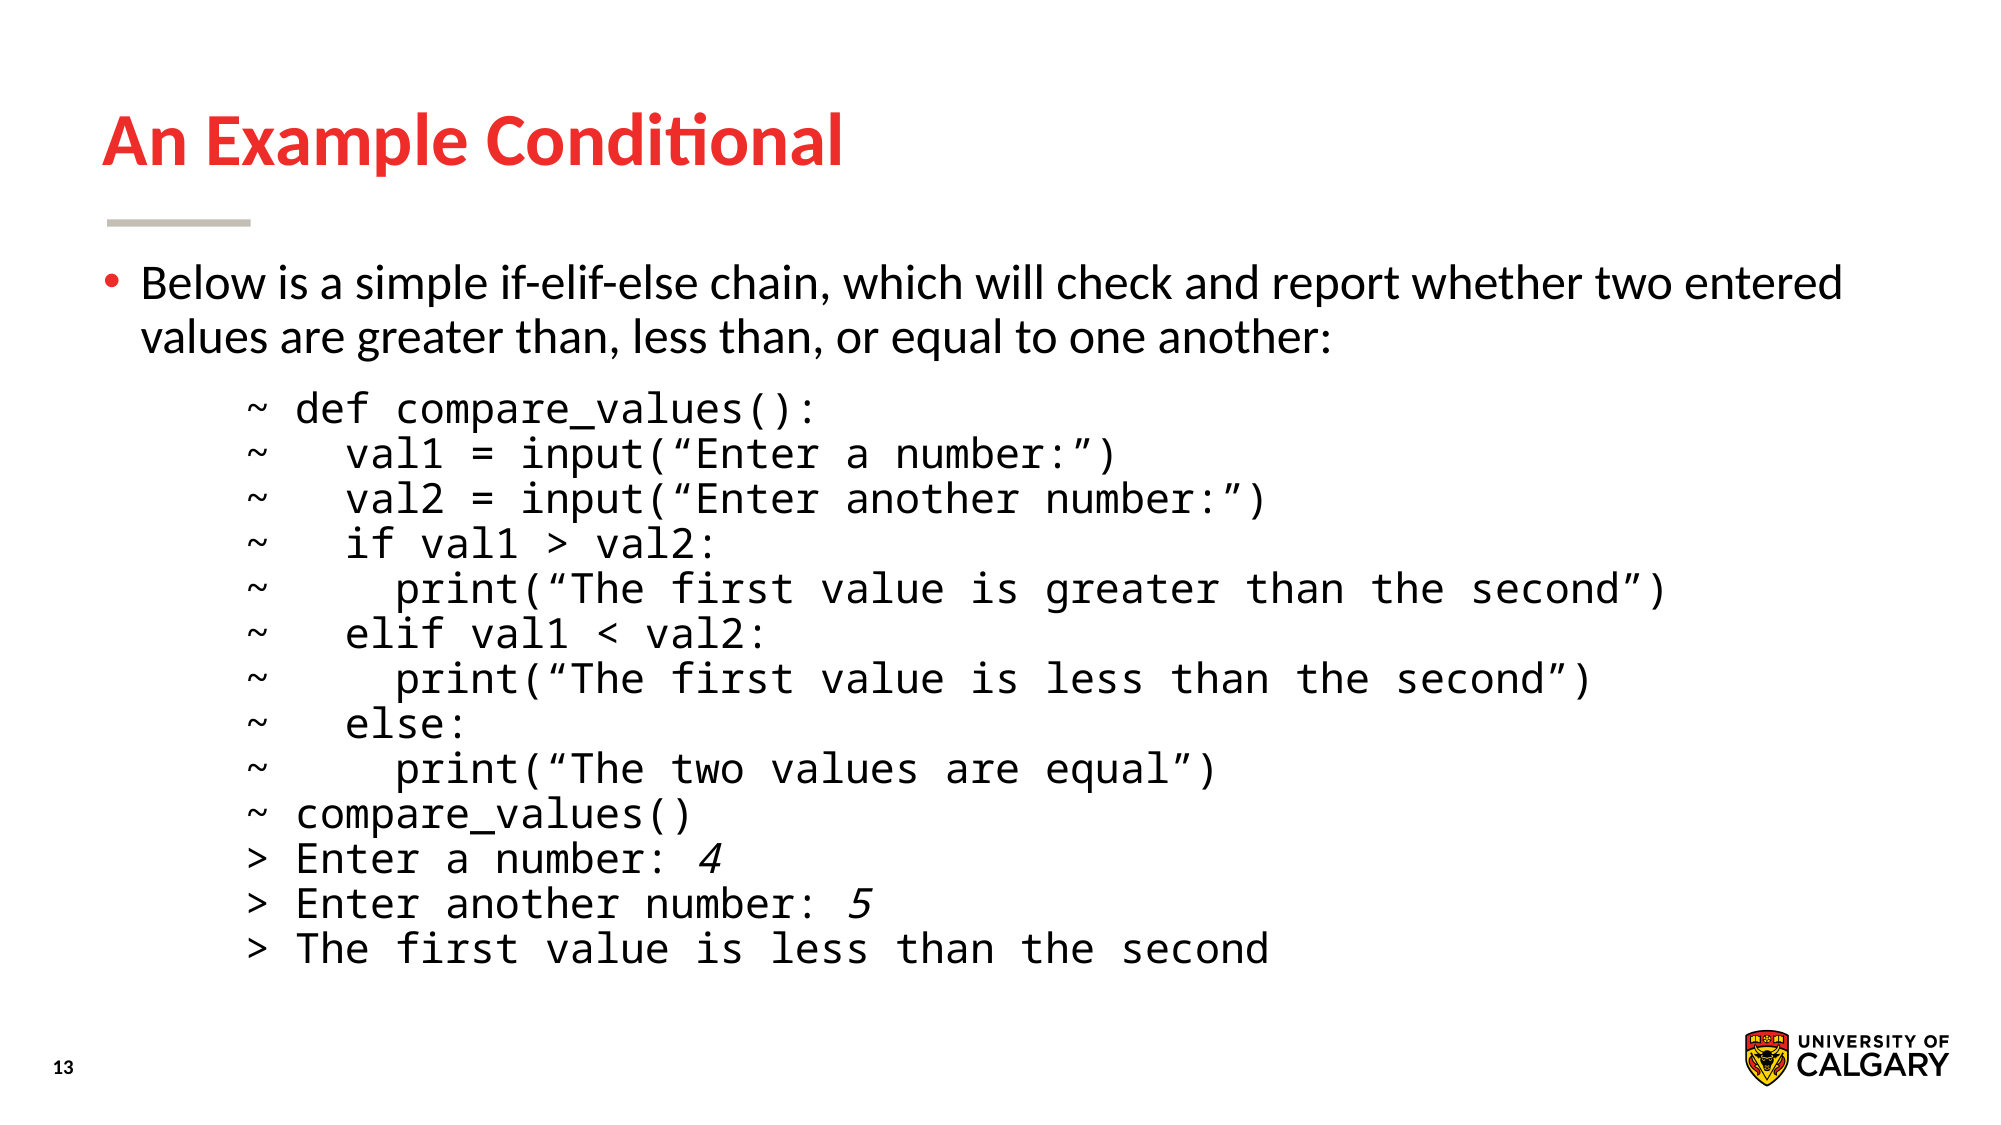

# An Example Conditional
Below is a simple if-elif-else chain, which will check and report whether two entered values are greater than, less than, or equal to one another:
~ def compare_values():
~ val1 = input(“Enter a number:”)
~ val2 = input(“Enter another number:”)
~ if val1 > val2:
~ print(“The first value is greater than the second”)
~ elif val1 < val2:
~ print(“The first value is less than the second”)
~ else:
~ print(“The two values are equal”)
~ compare_values()
> Enter a number: 4
> Enter another number: 5
> The first value is less than the second